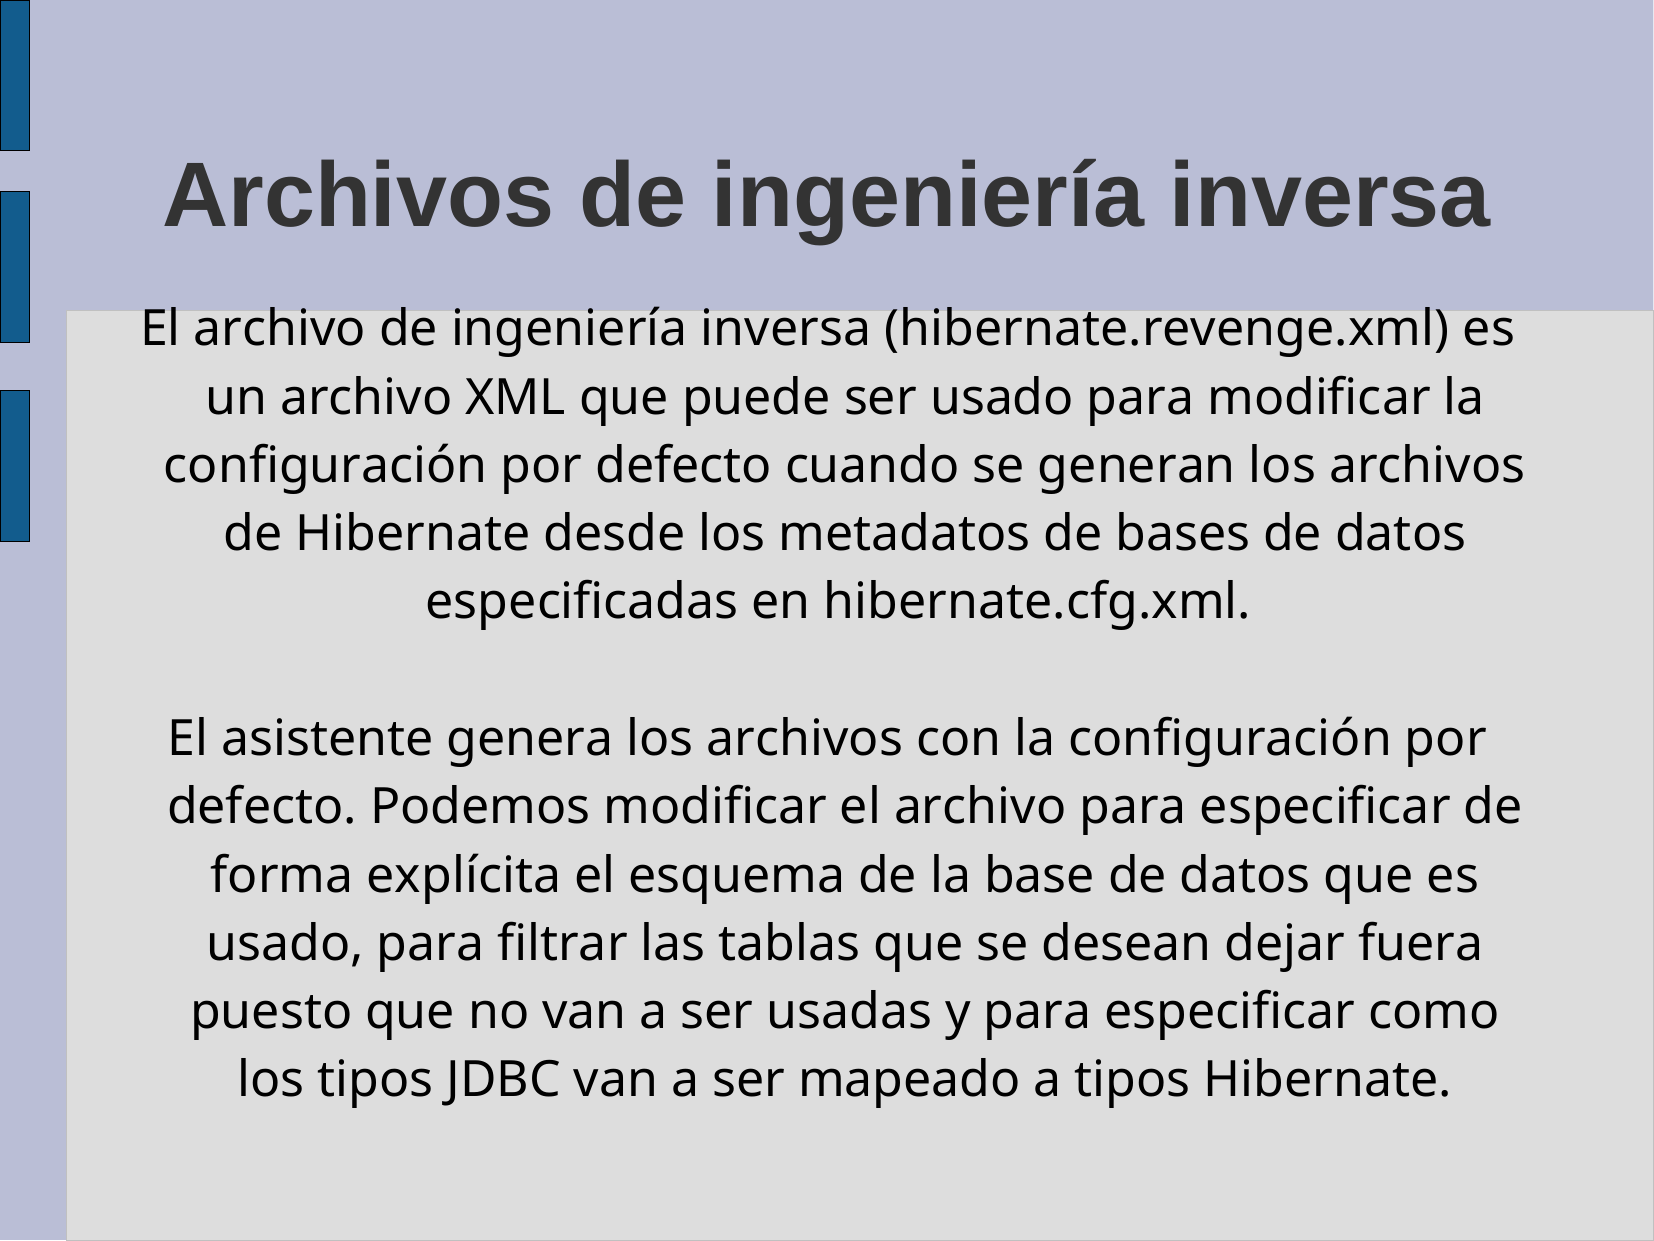

# Archivos de ingeniería inversa
El archivo de ingeniería inversa (hibernate.revenge.xml) es un archivo XML que puede ser usado para modificar la configuración por defecto cuando se generan los archivos de Hibernate desde los metadatos de bases de datos especificadas en hibernate.cfg.xml.
El asistente genera los archivos con la configuración por defecto. Podemos modificar el archivo para especificar de forma explícita el esquema de la base de datos que es usado, para filtrar las tablas que se desean dejar fuera puesto que no van a ser usadas y para especificar como los tipos JDBC van a ser mapeado a tipos Hibernate.